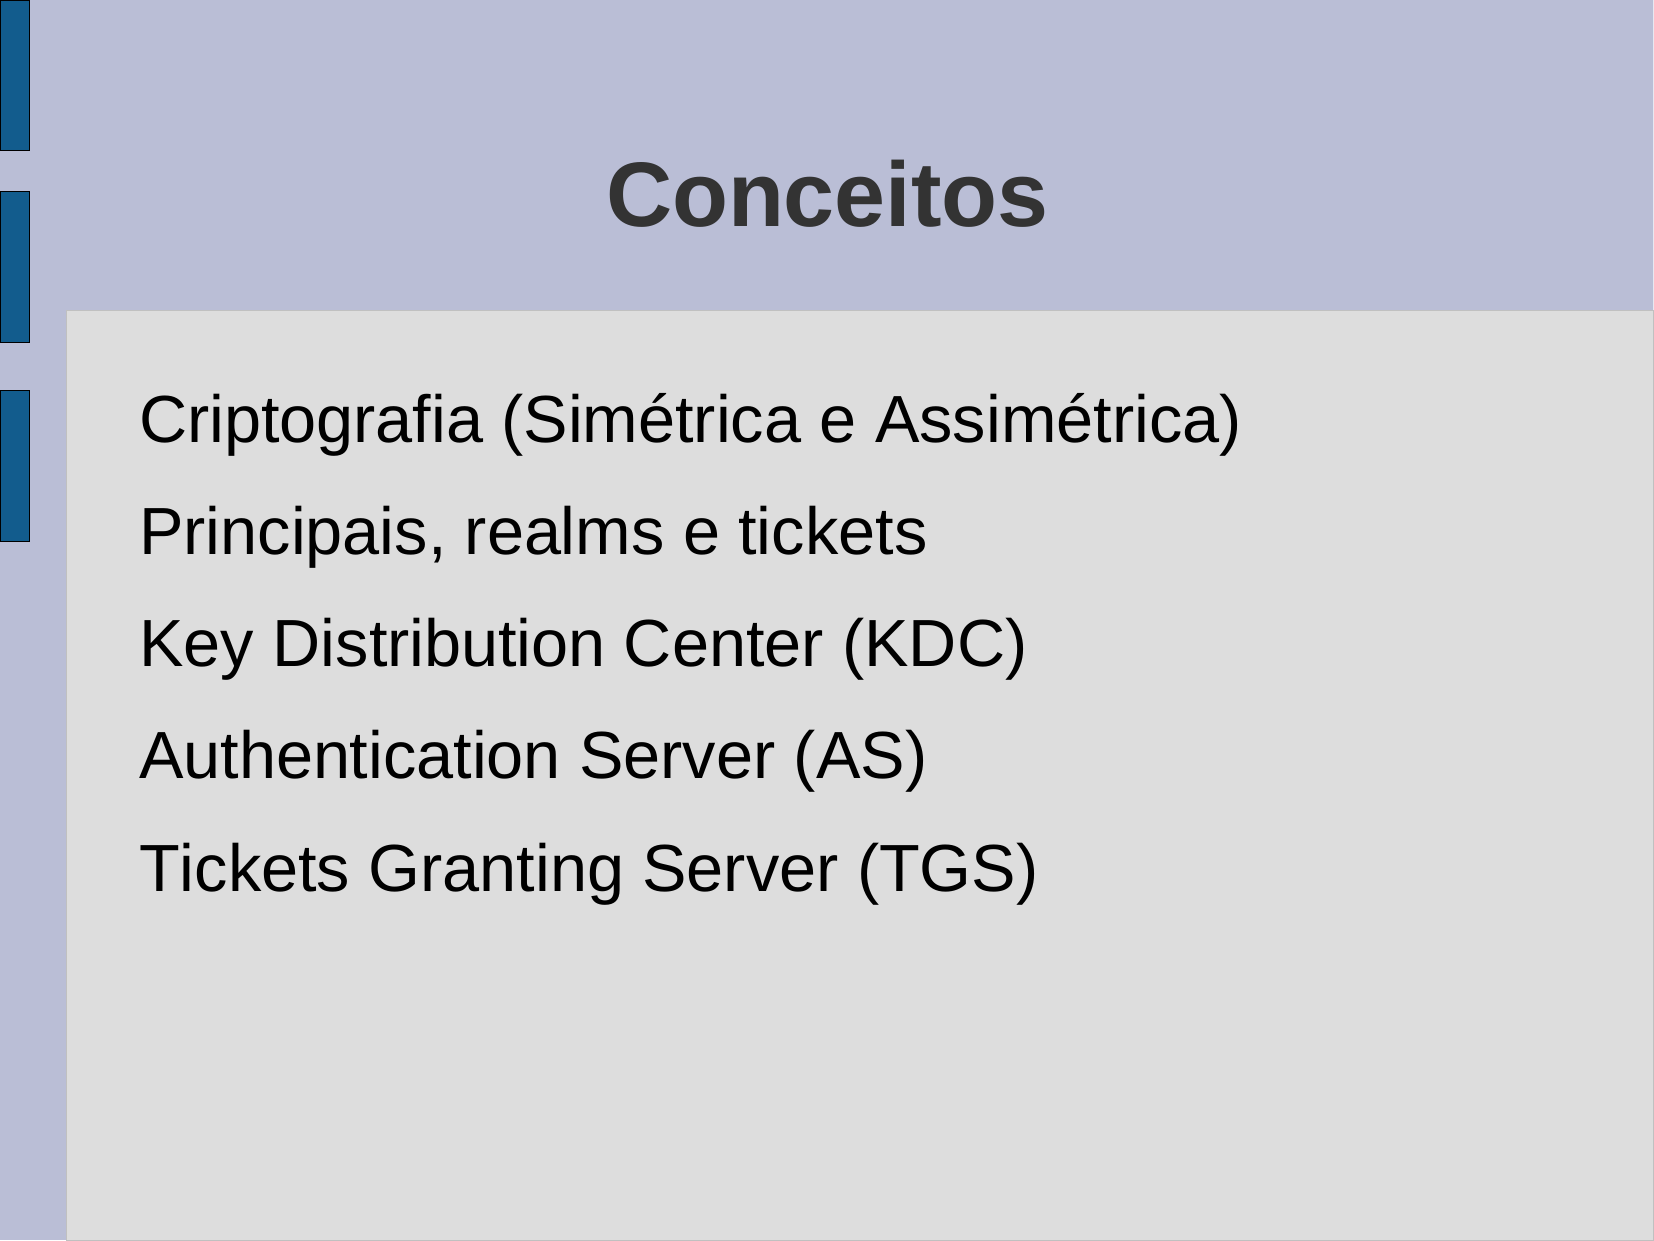

# Conceitos
Criptografia (Simétrica e Assimétrica)
Principais, realms e tickets
Key Distribution Center (KDC)
Authentication Server (AS)
Tickets Granting Server (TGS)